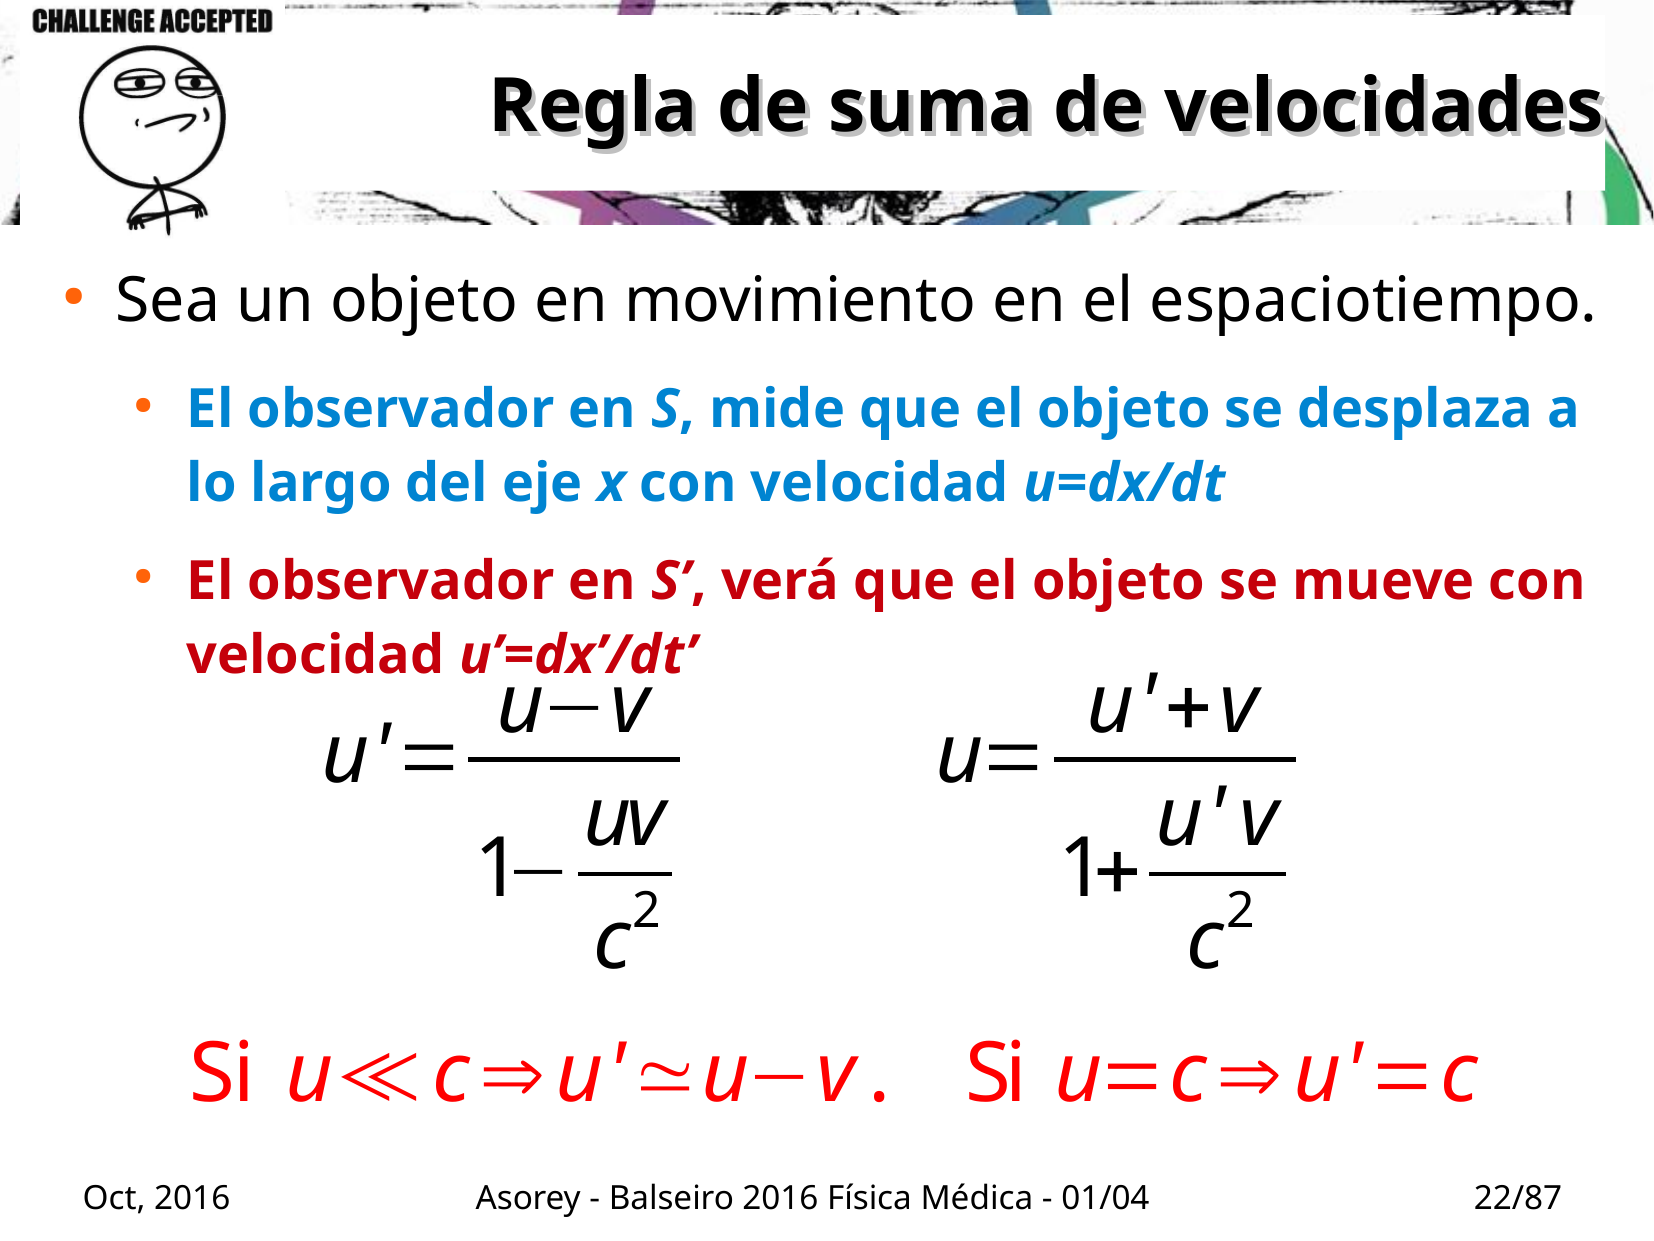

# Regla de suma de velocidades
Sea un objeto en movimiento en el espaciotiempo.
El observador en S, mide que el objeto se desplaza a lo largo del eje x con velocidad u=dx/dt
El observador en S’, verá que el objeto se mueve con velocidad u’=dx’/dt’
Oct, 2016
Asorey - Balseiro 2016 Física Médica - 01/04
22